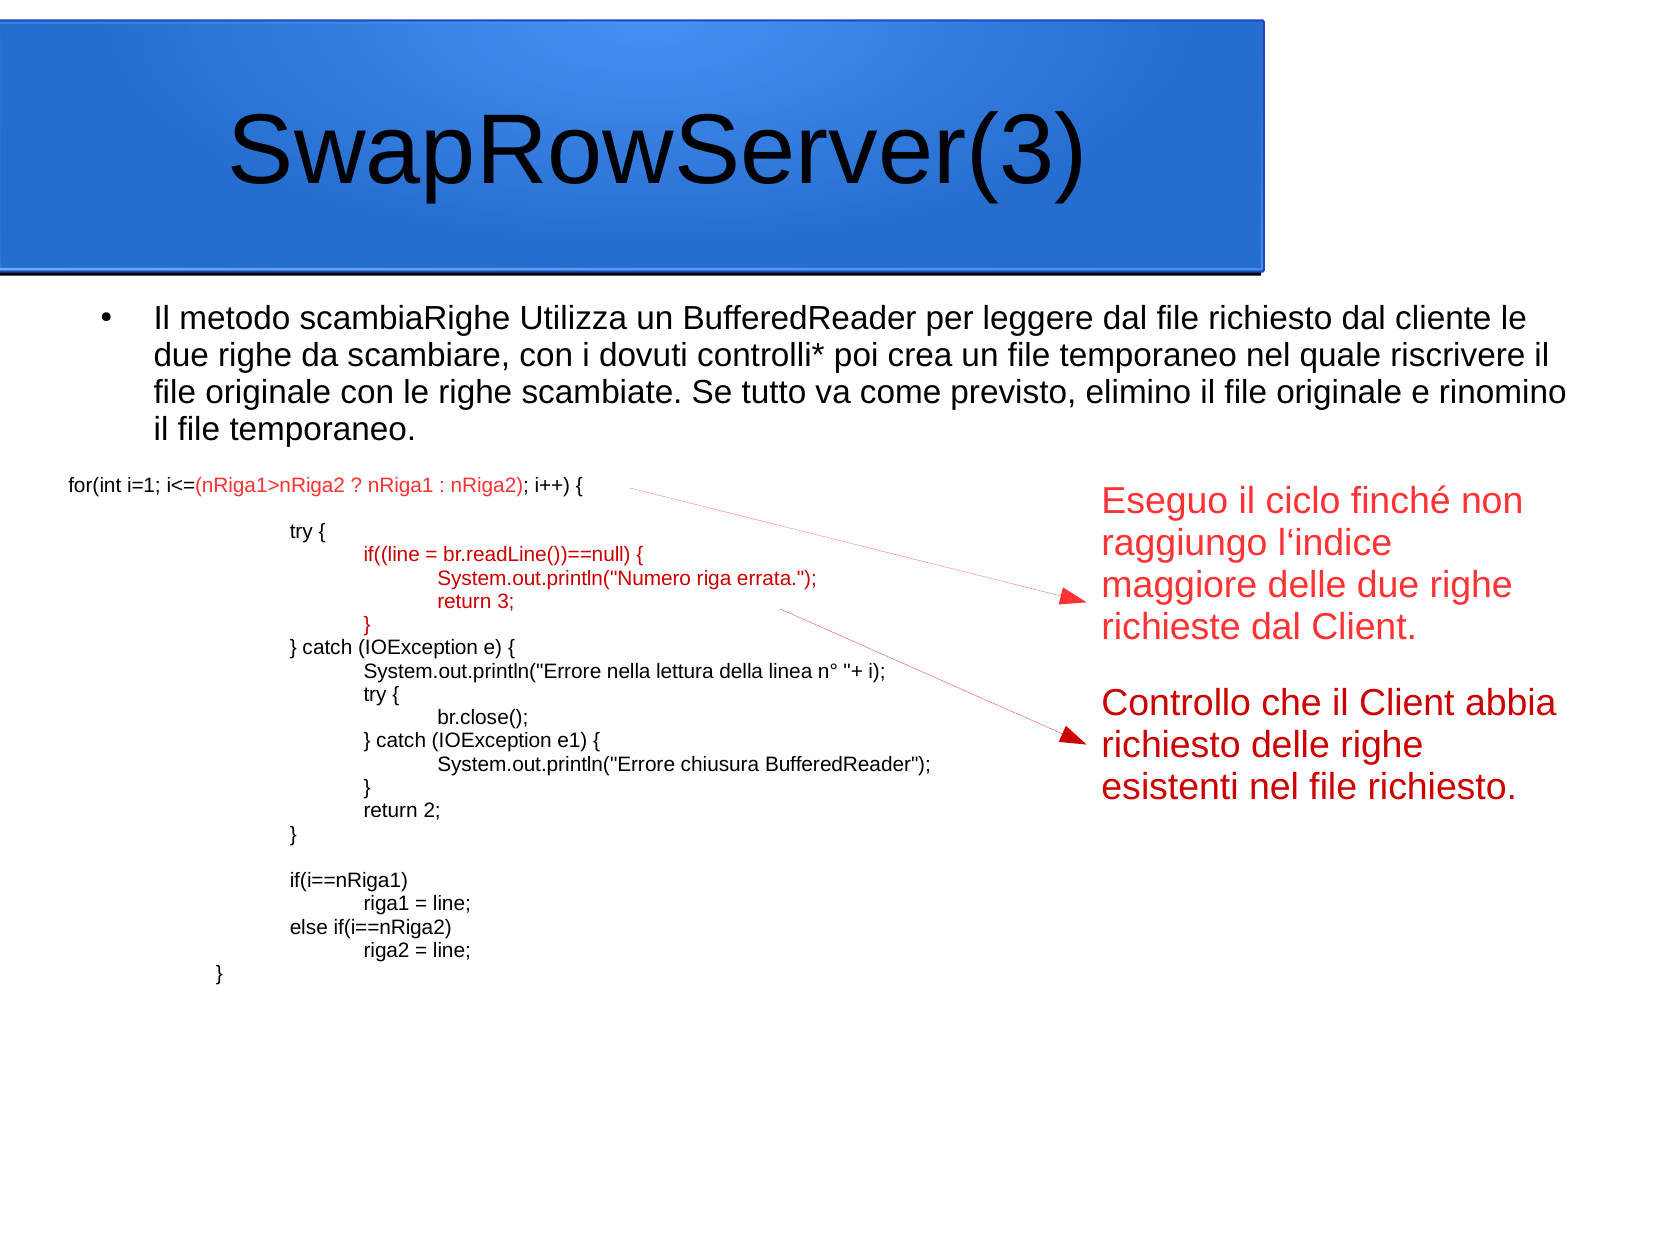

# SwapRowServer(3)
Il metodo scambiaRighe Utilizza un BufferedReader per leggere dal file richiesto dal cliente le due righe da scambiare, con i dovuti controlli* poi crea un file temporaneo nel quale riscrivere il file originale con le righe scambiate. Se tutto va come previsto, elimino il file originale e rinomino il file temporaneo.
for(int i=1; i<=(nRiga1>nRiga2 ? nRiga1 : nRiga2); i++) {
			try {
				if((line = br.readLine())==null) {
					System.out.println("Numero riga errata.");
					return 3;
				}
			} catch (IOException e) {
				System.out.println("Errore nella lettura della linea n° "+ i);
				try {
					br.close();
				} catch (IOException e1) {
					System.out.println("Errore chiusura BufferedReader");
				}
				return 2;
			}
			if(i==nRiga1)
				riga1 = line;
			else if(i==nRiga2)
				riga2 = line;
		}
Eseguo il ciclo finché non raggiungo l‘indice maggiore delle due righe richieste dal Client.
Controllo che il Client abbia richiesto delle righe esistenti nel file richiesto.